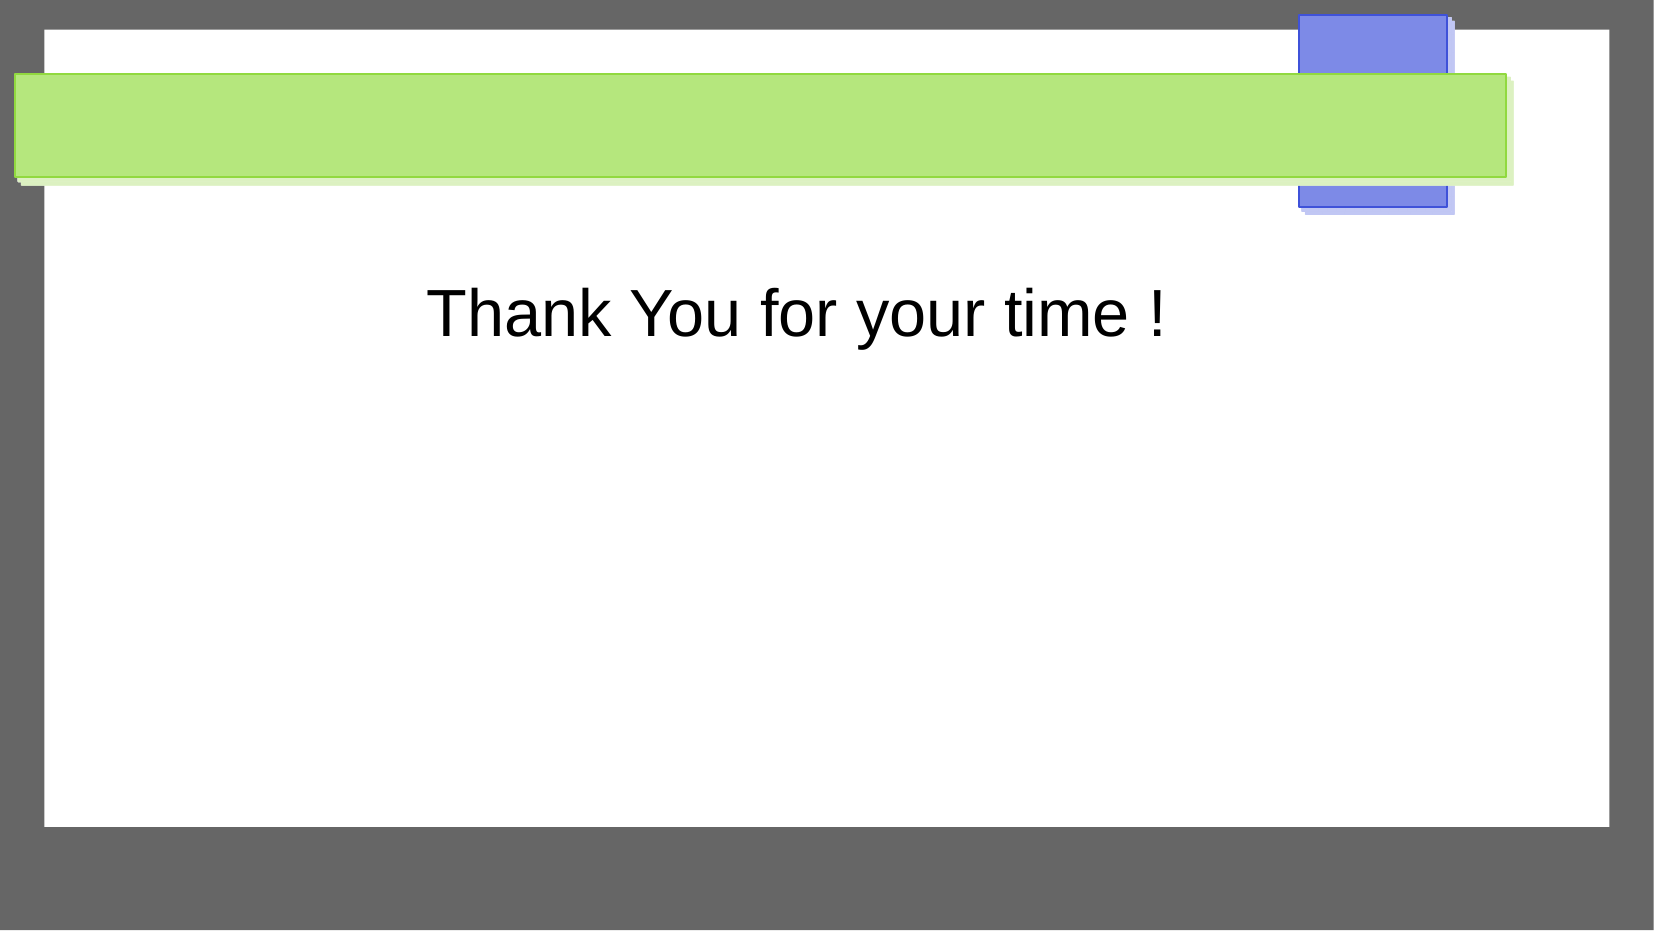

# Thank You for your time !